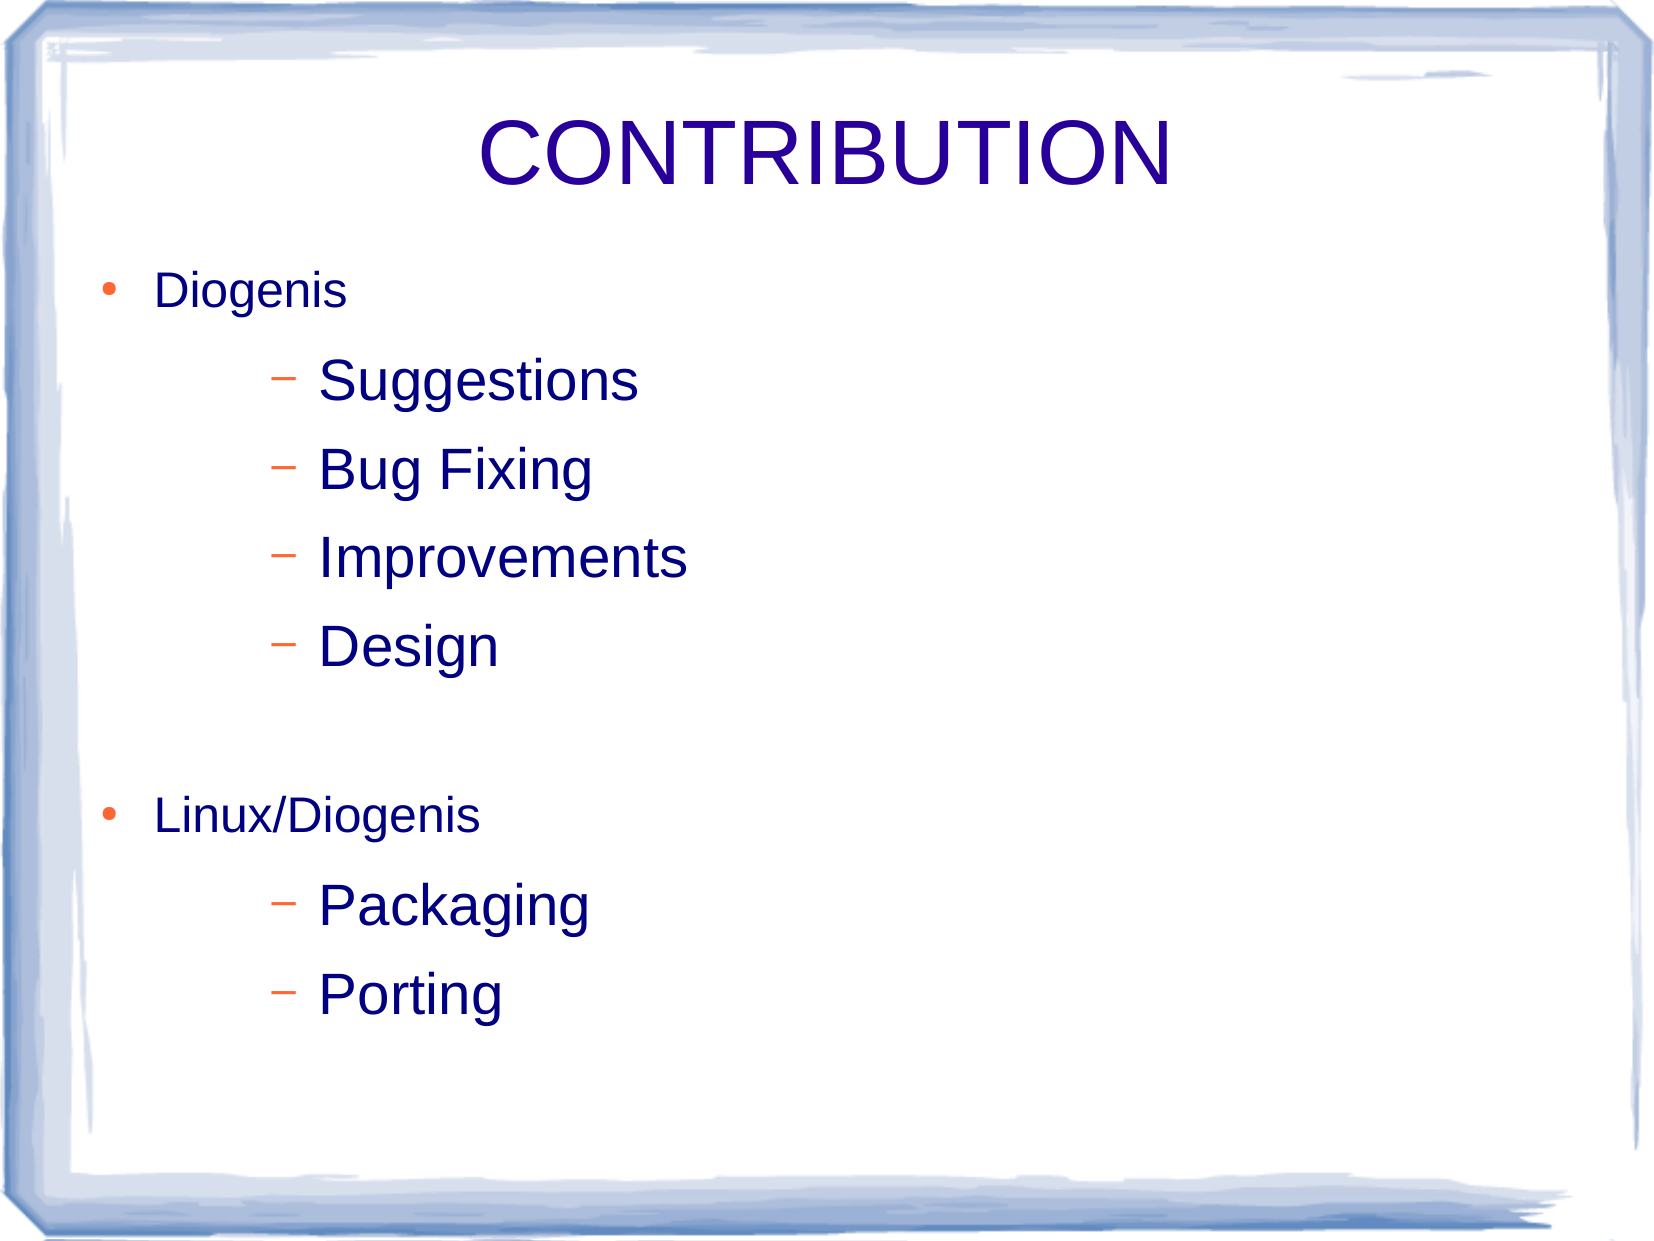

# CONTRIBUTION
Diogenis
Suggestions
Bug Fixing
Improvements
Design
Linux/Diogenis
Packaging
Porting